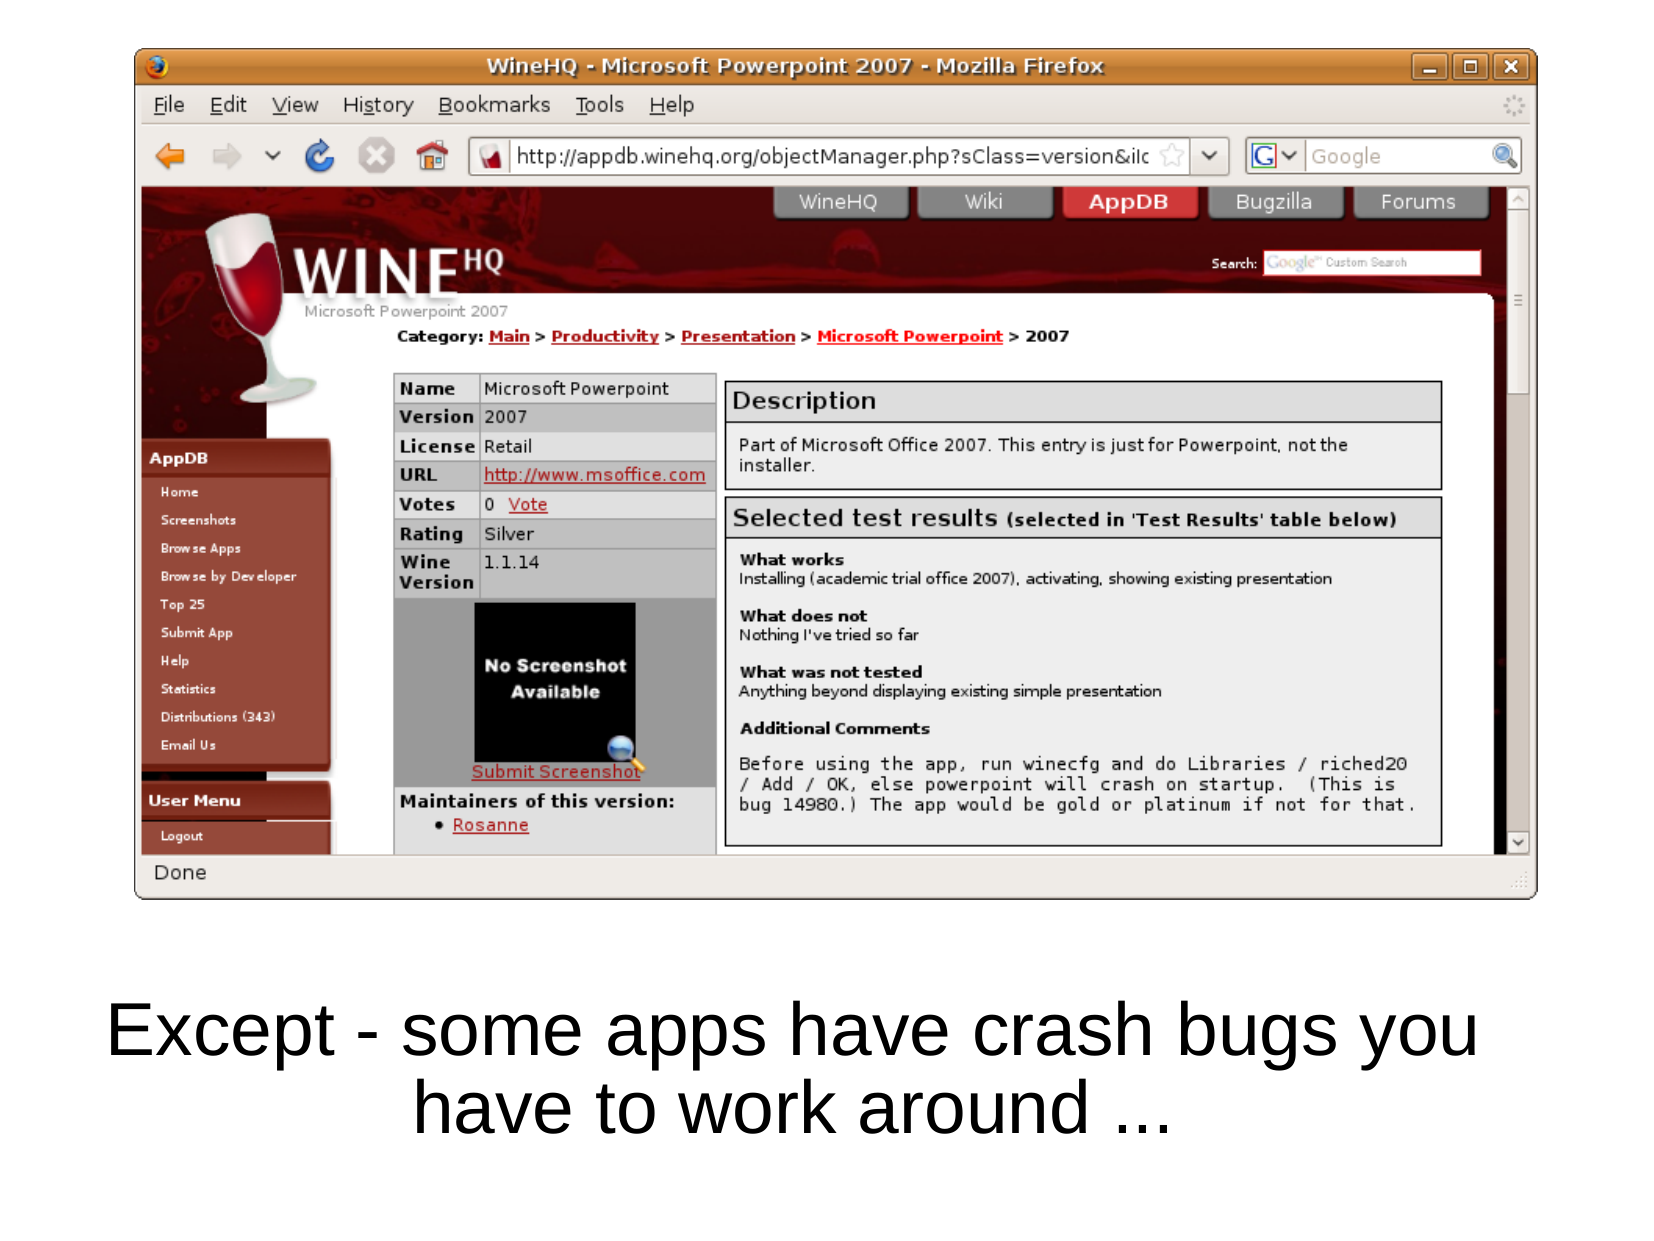

# Except - some apps have crash bugs you have to work around ...